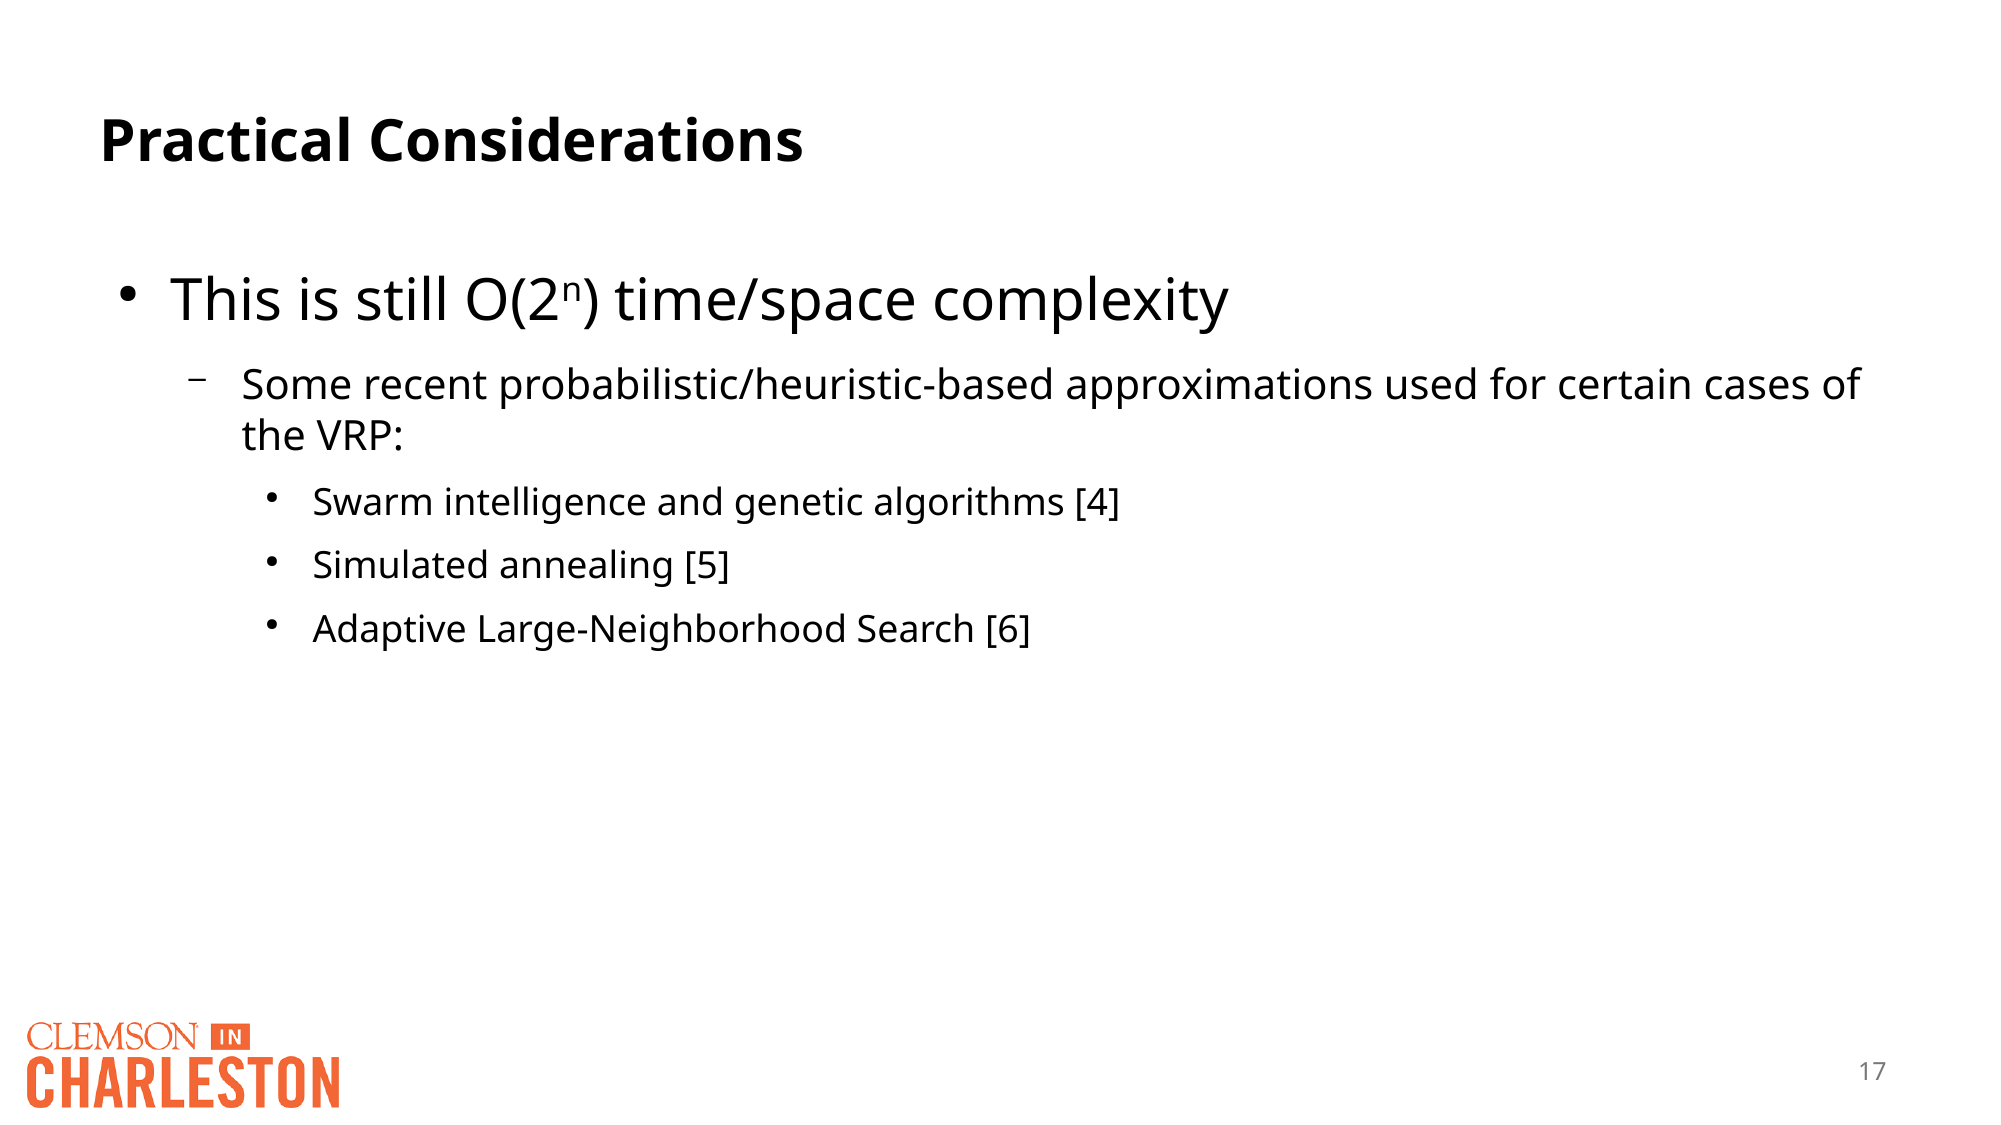

# Practical Considerations
This is still O(2n) time/space complexity
Some recent probabilistic/heuristic-based approximations used for certain cases of the VRP:
Swarm intelligence and genetic algorithms [4]
Simulated annealing [5]
Adaptive Large-Neighborhood Search [6]
17